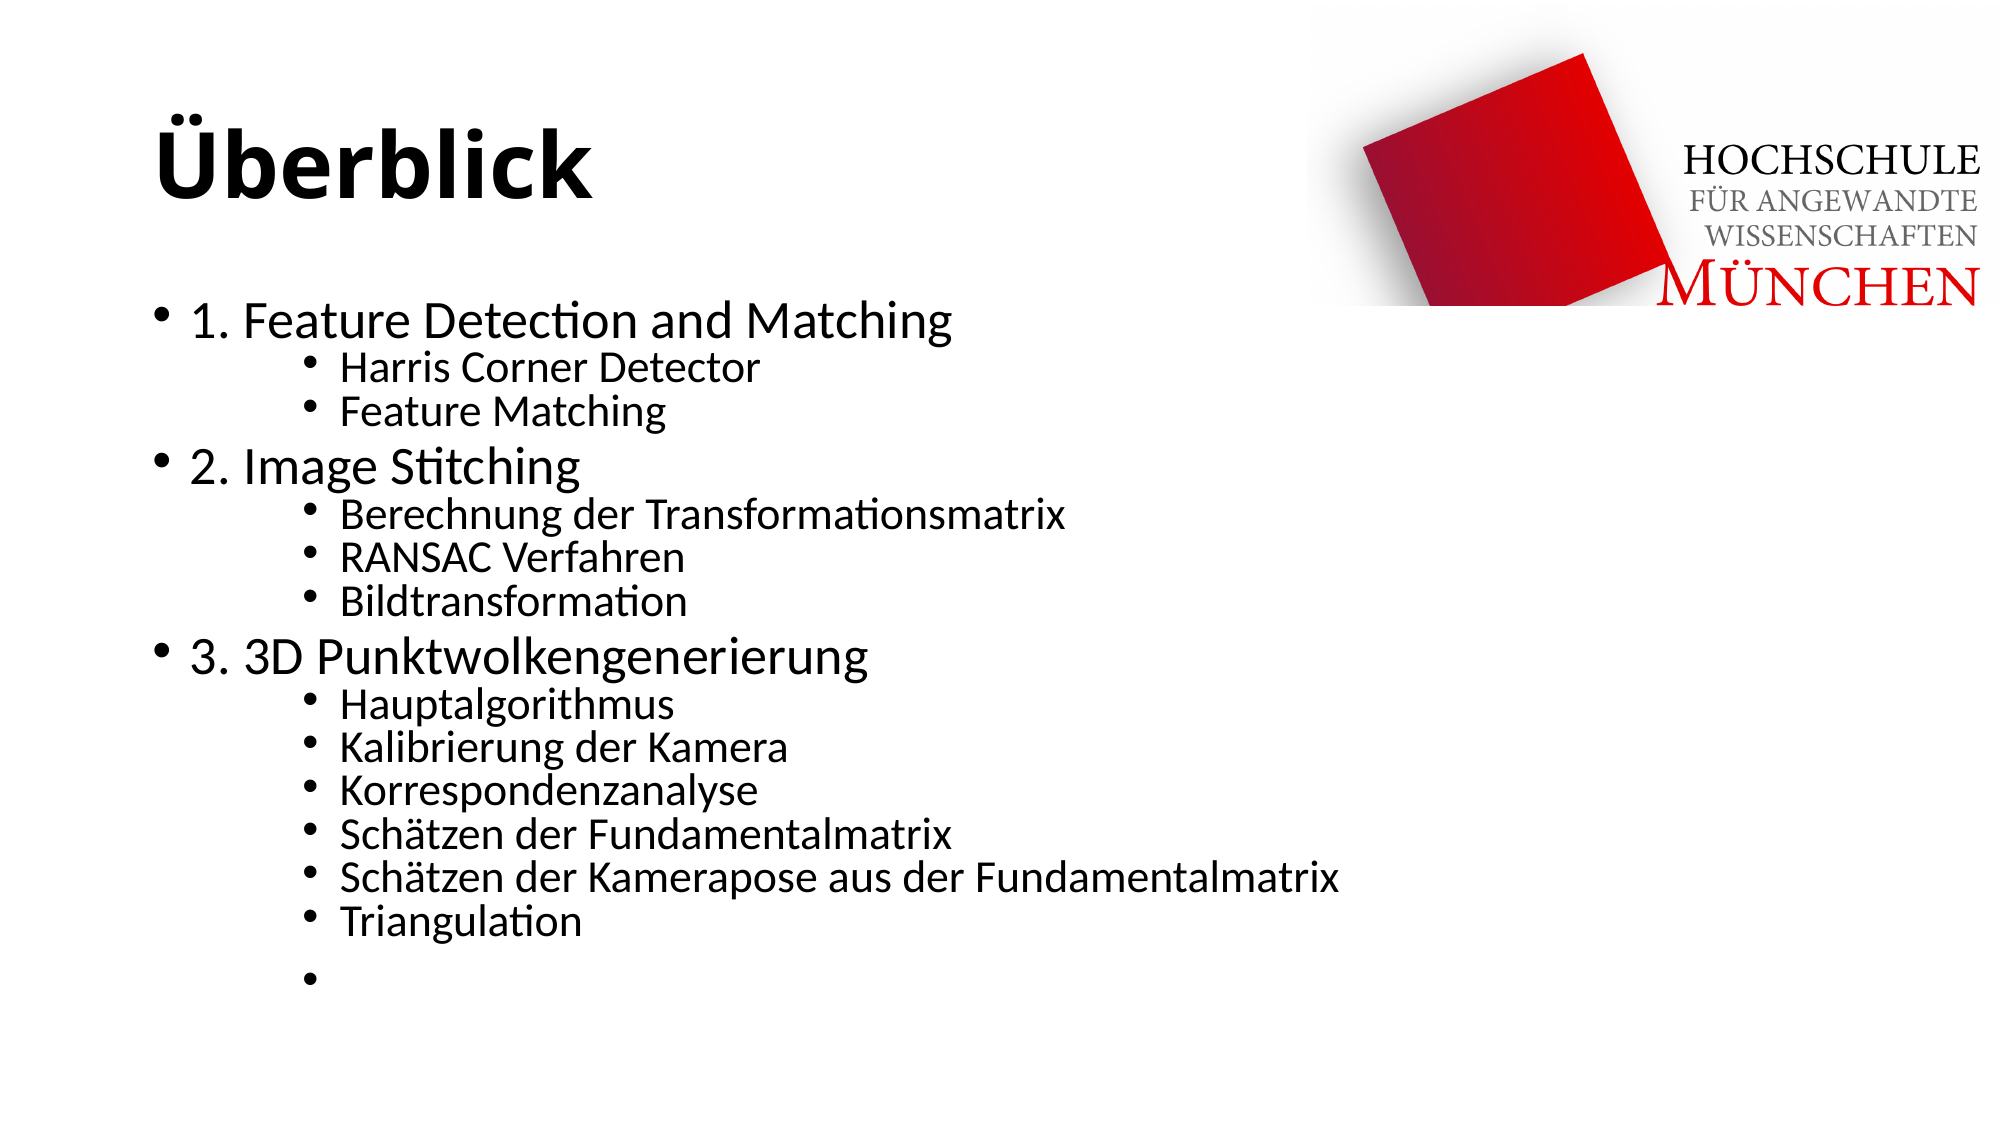

# Überblick
1. Feature Detection and Matching
Harris Corner Detector
Feature Matching
2. Image Stitching
Berechnung der Transformationsmatrix
RANSAC Verfahren
Bildtransformation
3. 3D Punktwolkengenerierung
Hauptalgorithmus
Kalibrierung der Kamera
Korrespondenzanalyse
Schätzen der Fundamentalmatrix
Schätzen der Kamerapose aus der Fundamentalmatrix
Triangulation